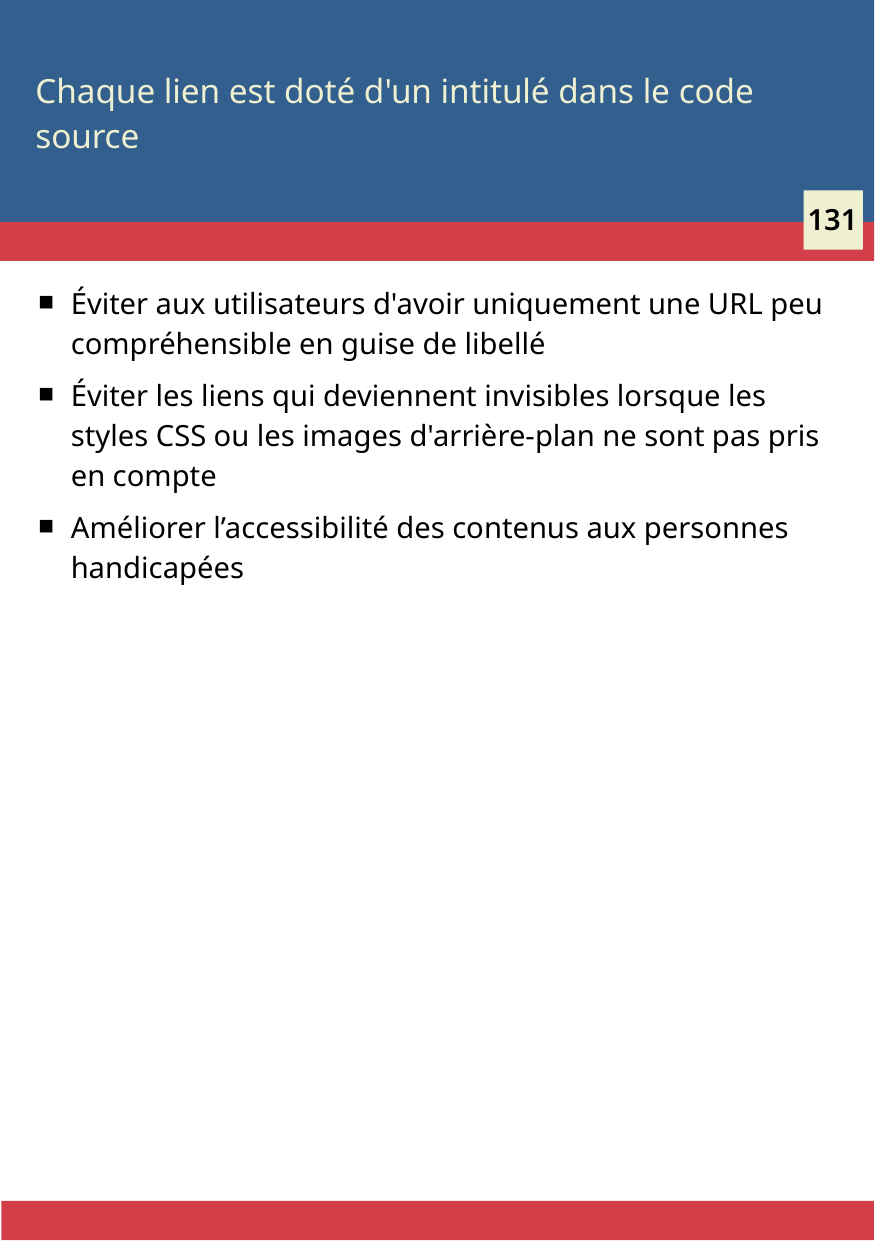

# Chaque lien est doté d'un intitulé dans le code source
131
Éviter aux utilisateurs d'avoir uniquement une URL peu compréhensible en guise de libellé
Éviter les liens qui deviennent invisibles lorsque les styles CSS ou les images d'arrière-plan ne sont pas pris en compte
Améliorer l’accessibilité des contenus aux personnes handicapées